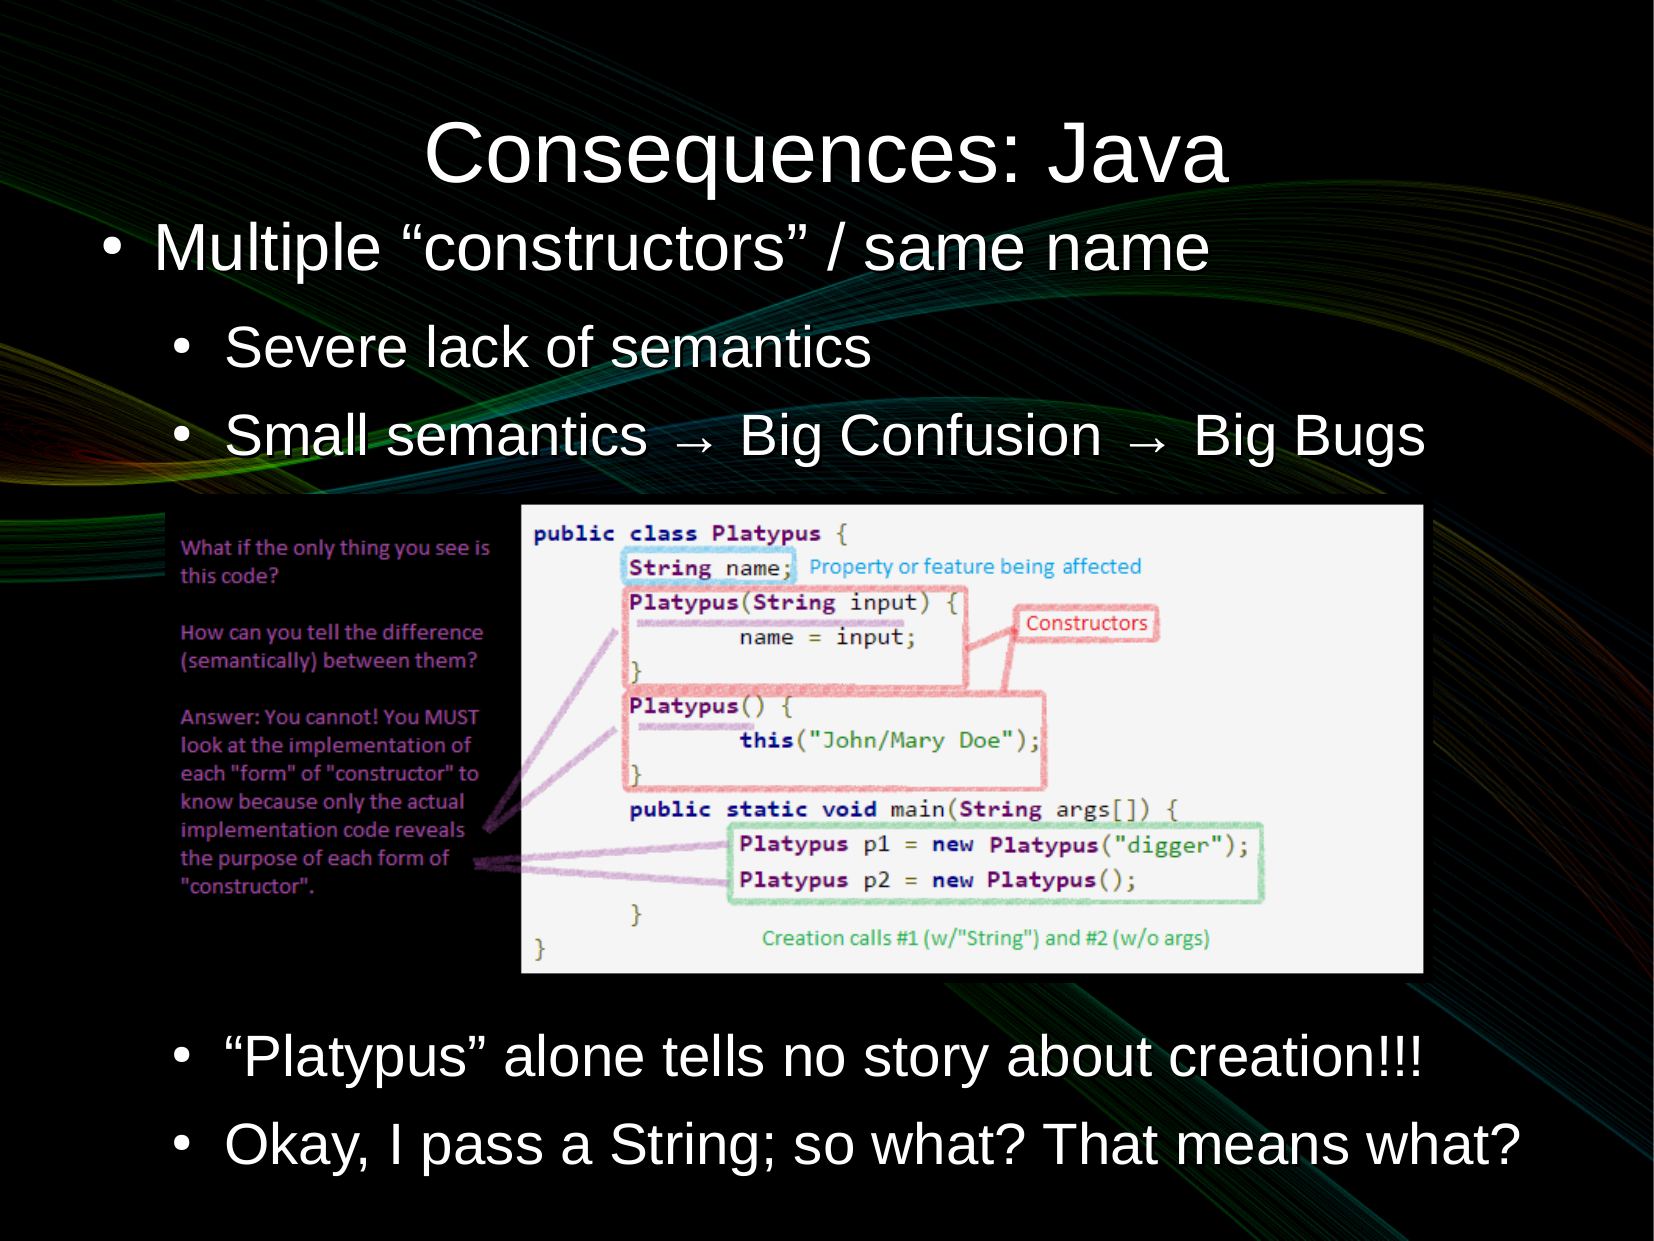

# Consequences: Java
Multiple “constructors” / same name
Severe lack of semantics
Small semantics → Big Confusion → Big Bugs
“Platypus” alone tells no story about creation!!!
Okay, I pass a String; so what? That means what?